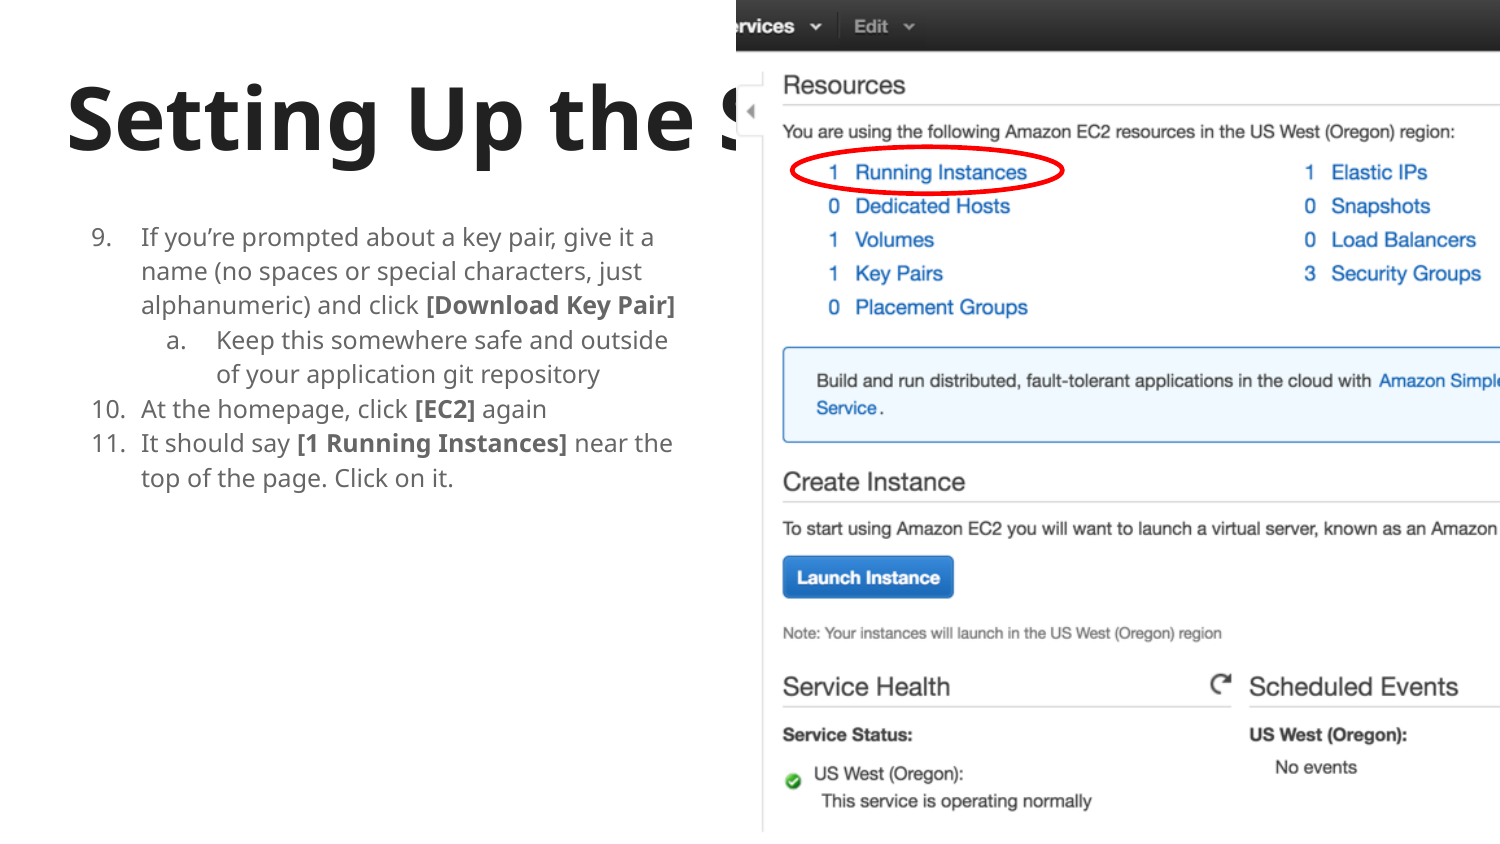

Setting Up the Server
# If you’re prompted about a key pair, give it a name (no spaces or special characters, just alphanumeric) and click [Download Key Pair]
Keep this somewhere safe and outside of your application git repository
At the homepage, click [EC2] again
It should say [1 Running Instances] near the top of the page. Click on it.